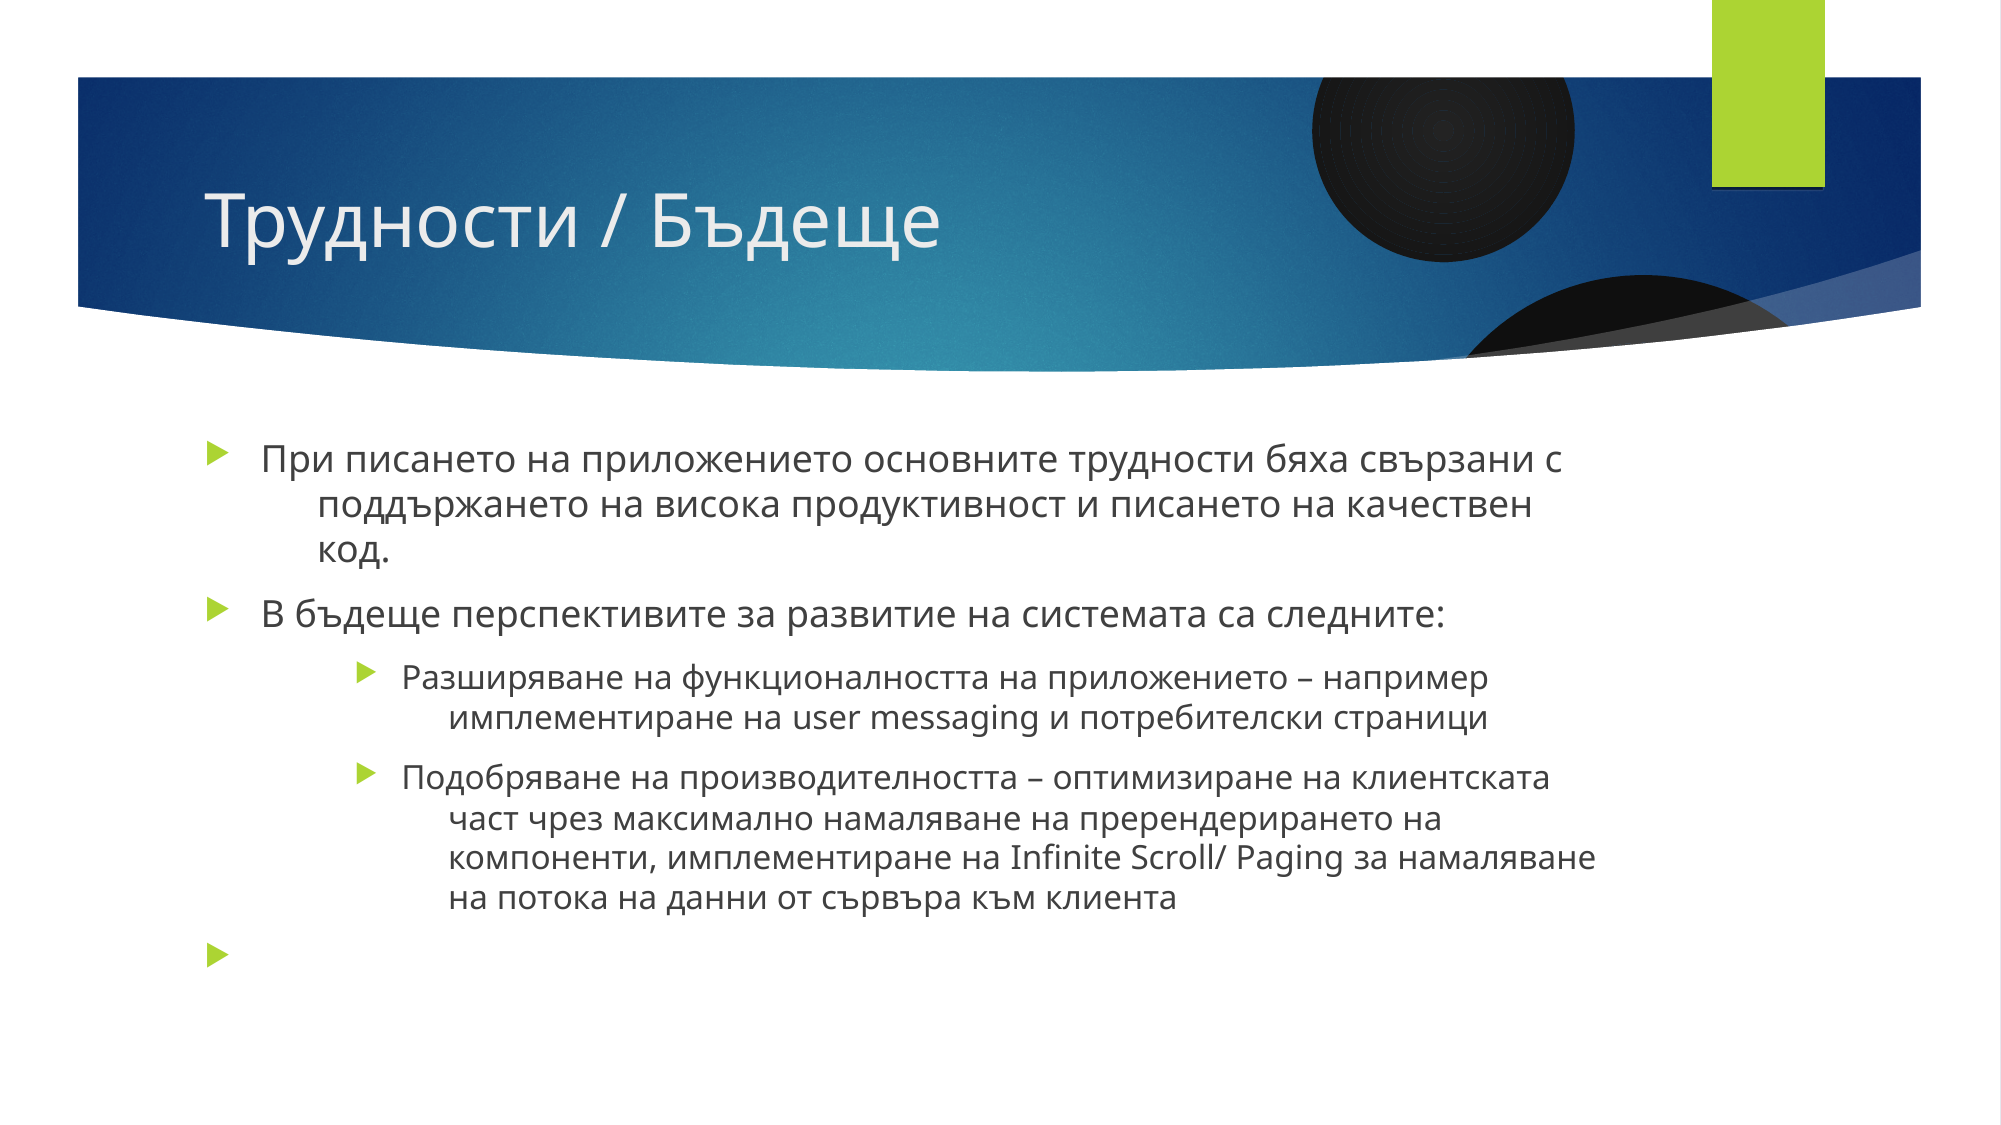

# Трудности / Бъдеще
При писането на приложението основните трудности бяха свързани с поддържането на висока продуктивност и писането на качествен код.
В бъдеще перспективите за развитие на системата са следните:
Разширяване на функционалността на приложението – например имплементиране на user messaging и потребителски страници
Подобряване на производителността – оптимизиране на клиентската част чрез максимално намаляване на пререндерирането на компоненти, имплементиране на Infinite Scroll/ Paging за намаляване на потока на данни от сървъра към клиента